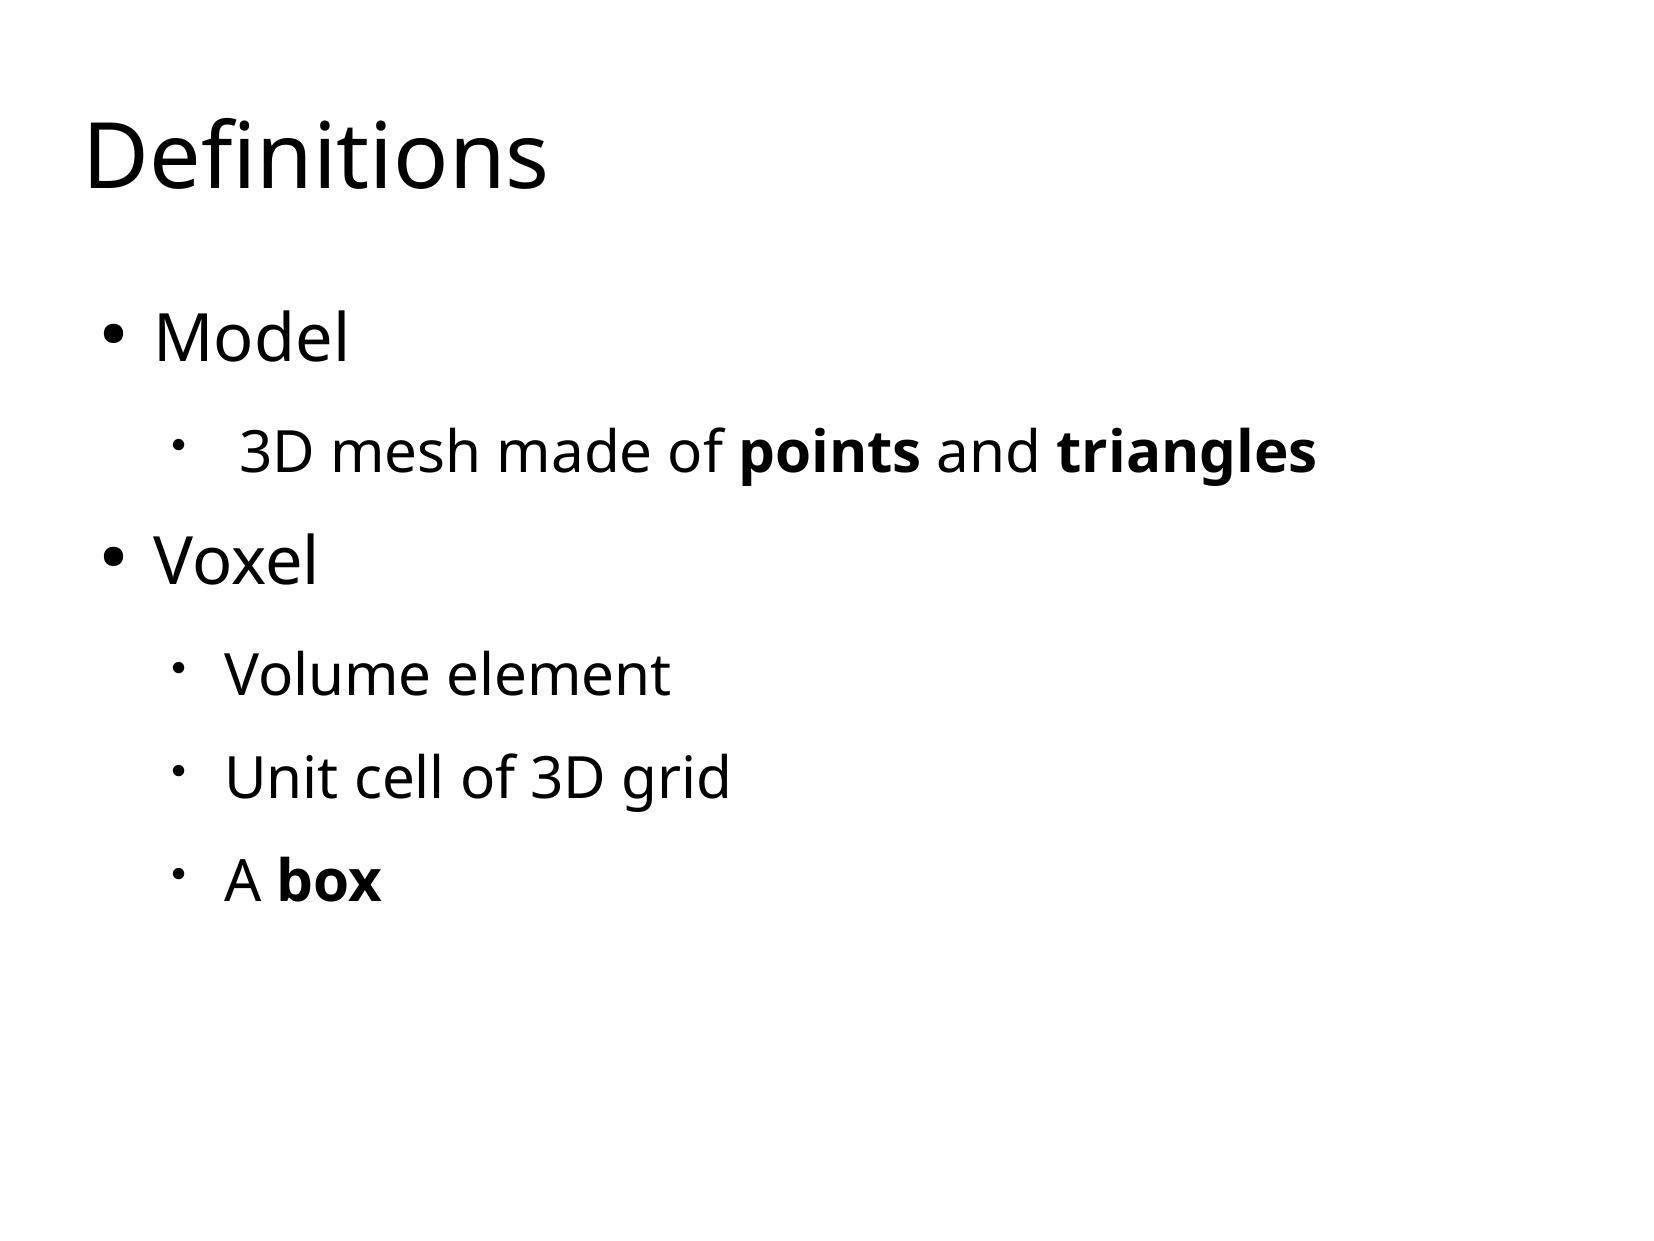

# Definitions
Model
 3D mesh made of points and triangles
Voxel
Volume element
Unit cell of 3D grid
A box